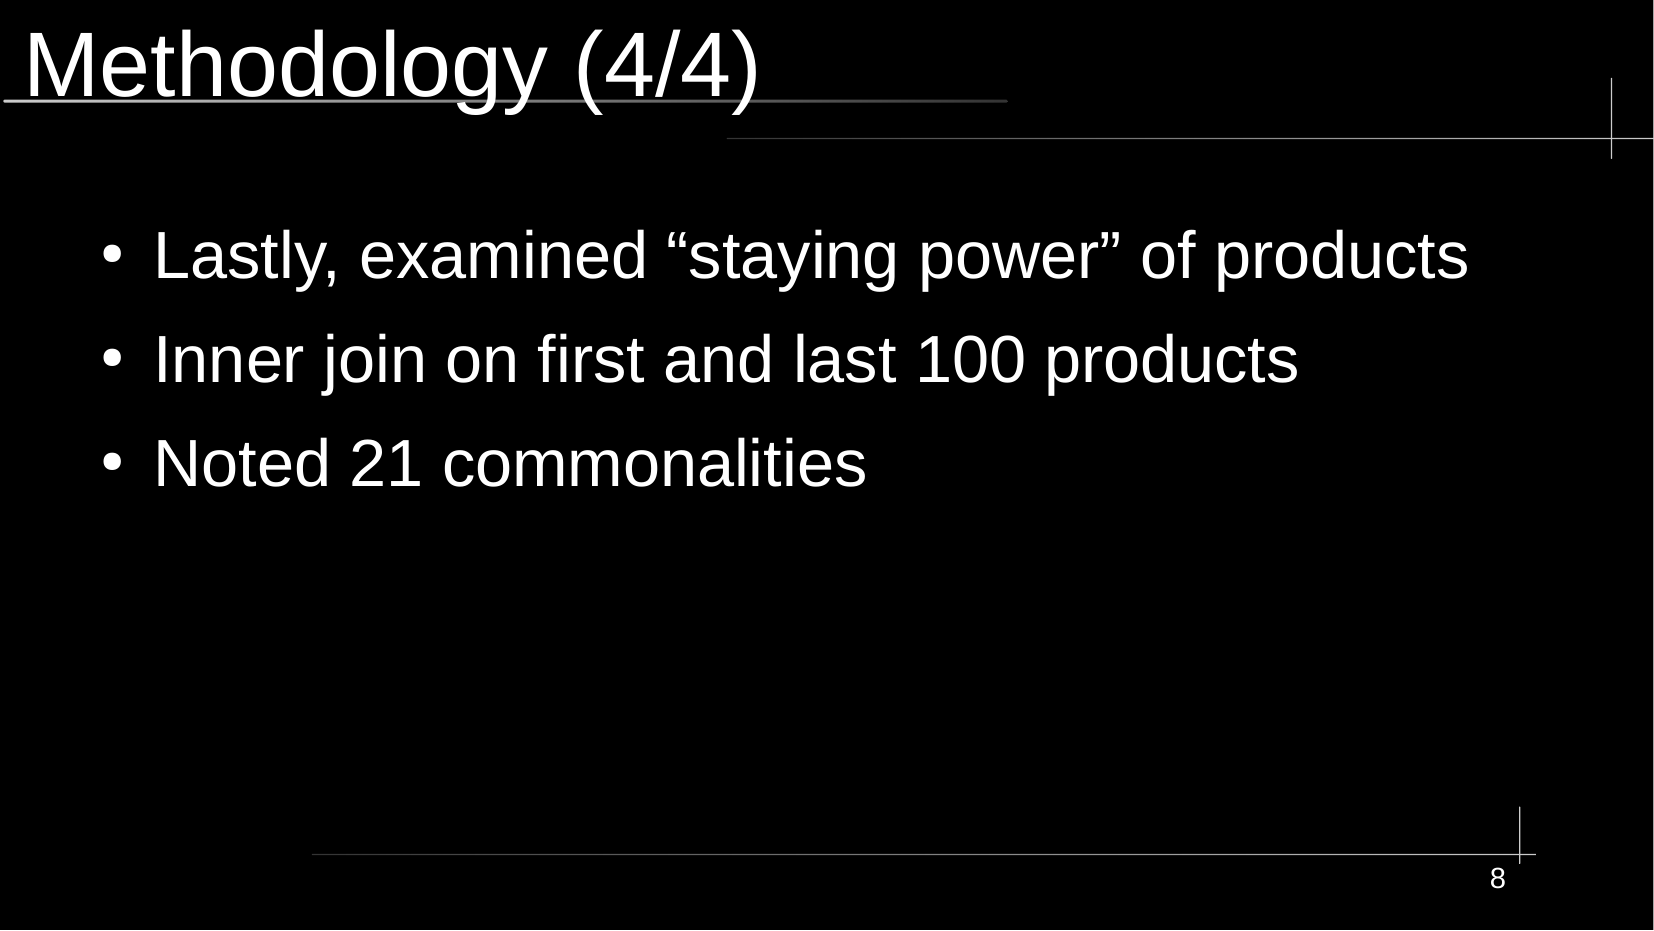

# Methodology (4/4)
Lastly, examined “staying power” of products
Inner join on first and last 100 products
Noted 21 commonalities
8